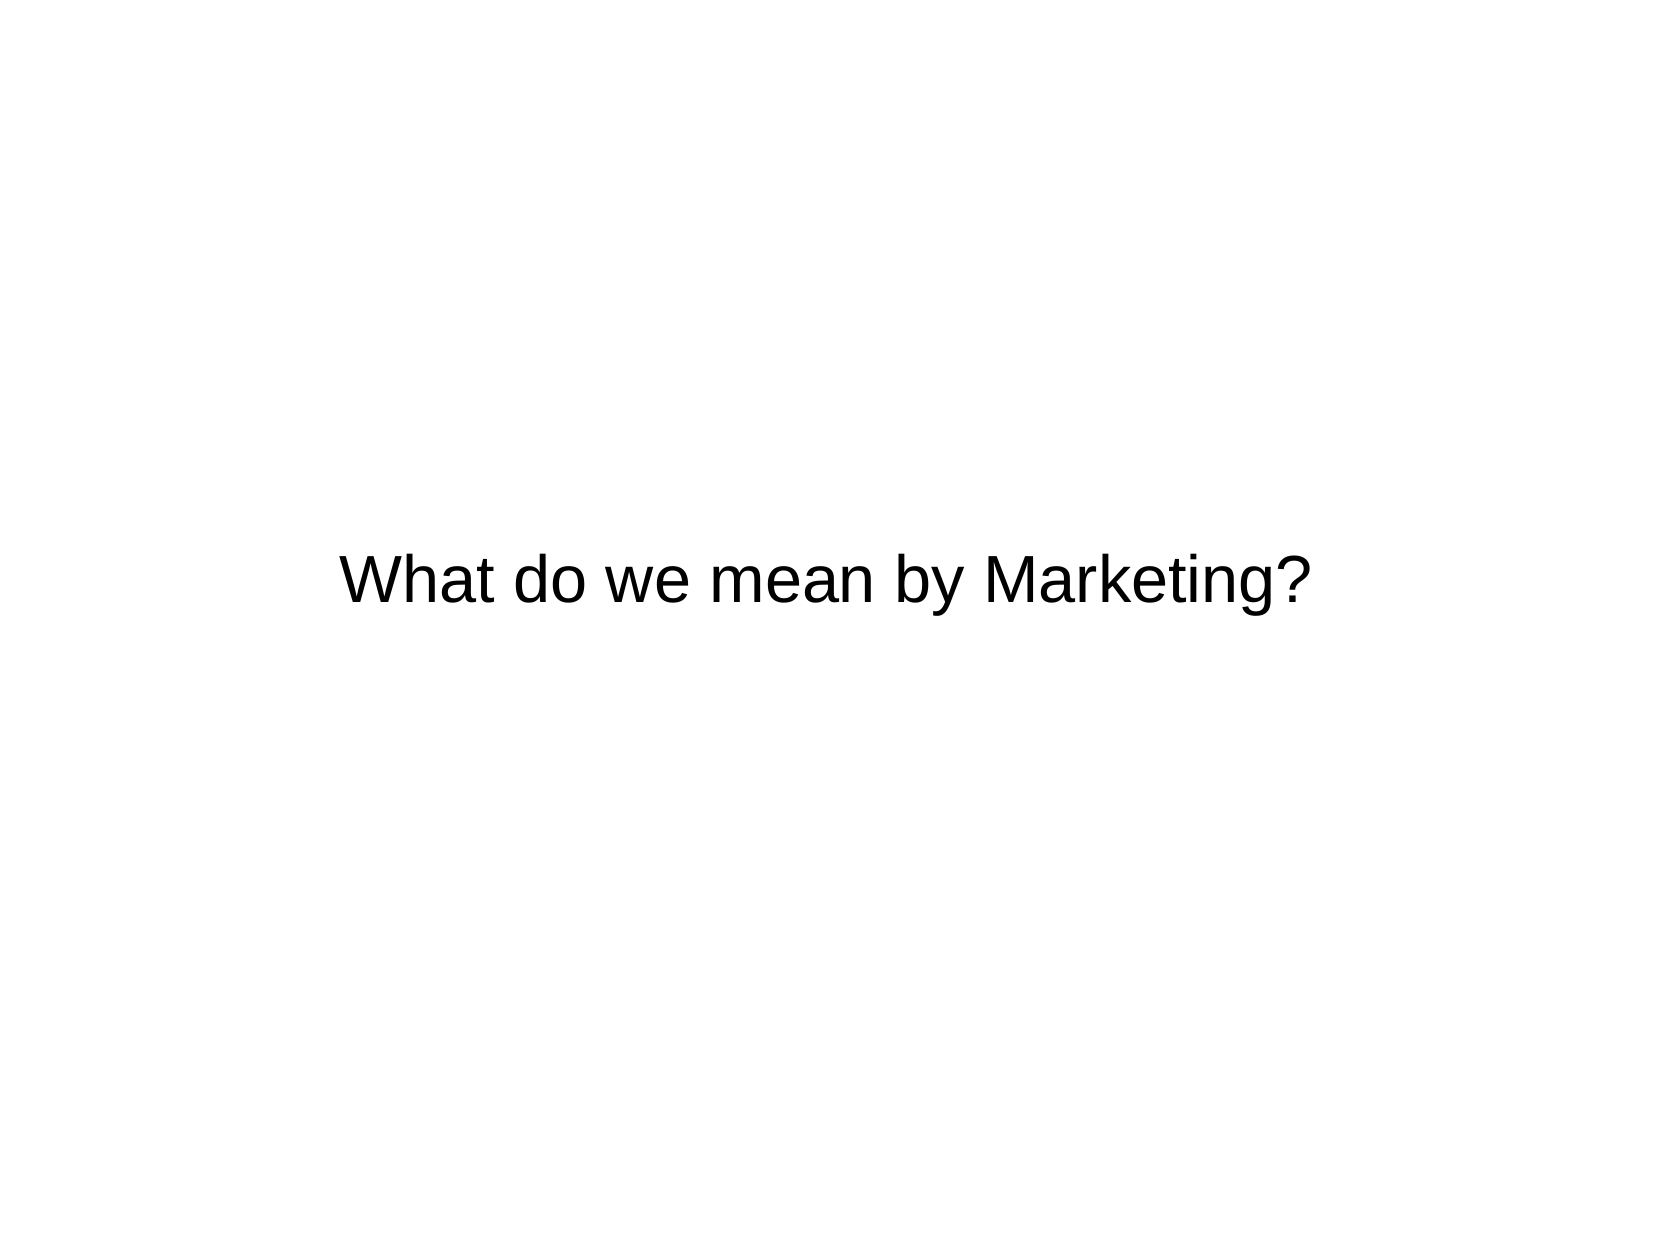

# What do we mean by Marketing?